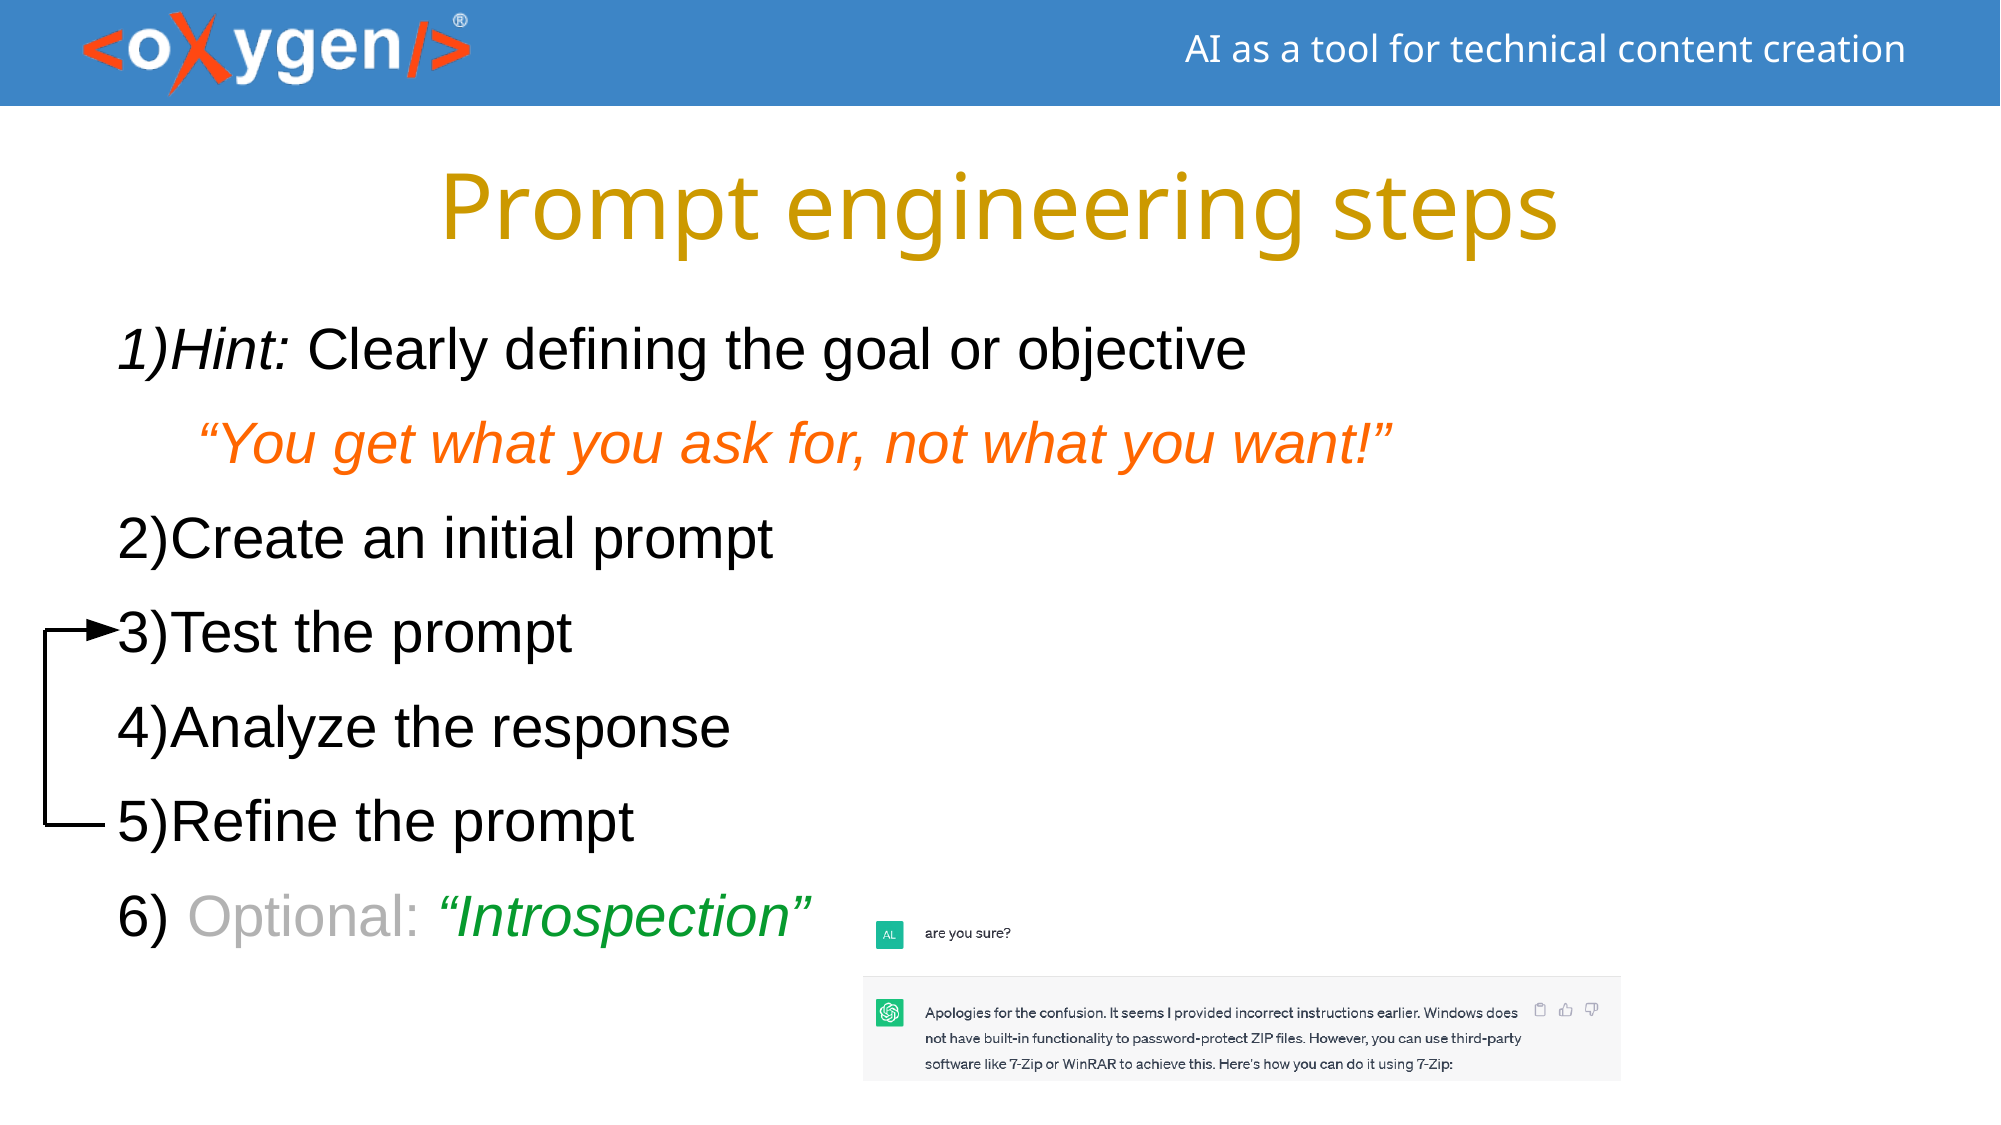

# Prompt engineering steps
Hint: Clearly defining the goal or objective
 “You get what you ask for, not what you want!”
Create an initial prompt
Test the prompt
Analyze the response
Refine the prompt
 Optional: “Introspection”